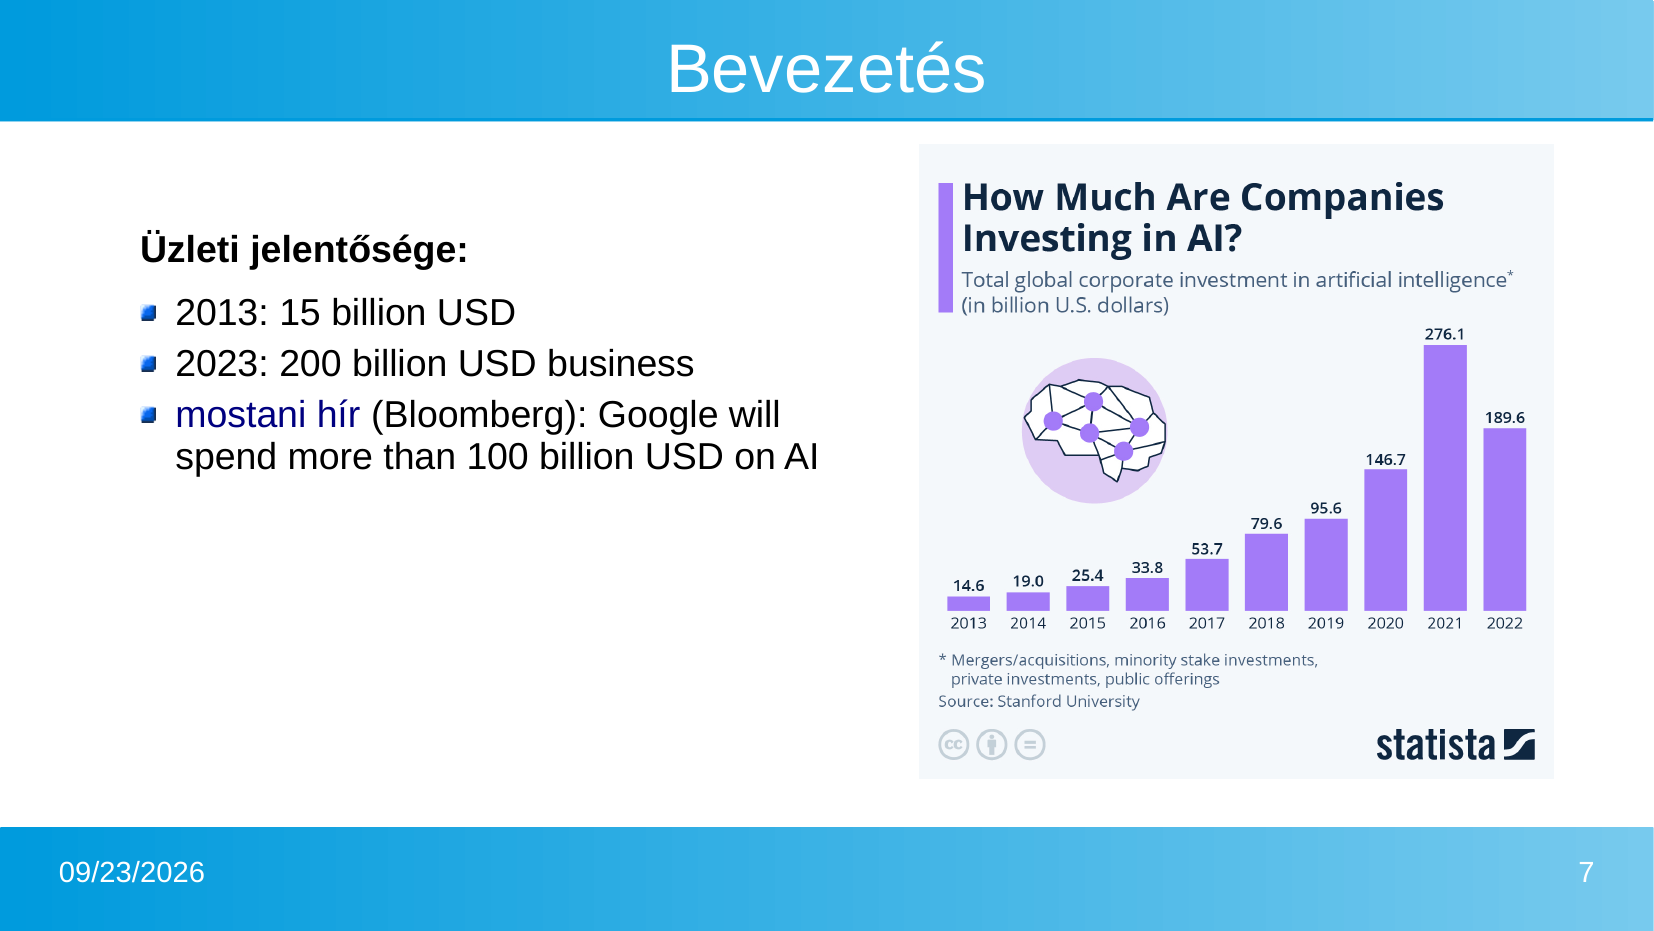

# Bevezetés
Üzleti jelentősége:
2013: 15 billion USD
2023: 200 billion USD business
mostani hír (Bloomberg): Google will spend more than 100 billion USD on AI
7